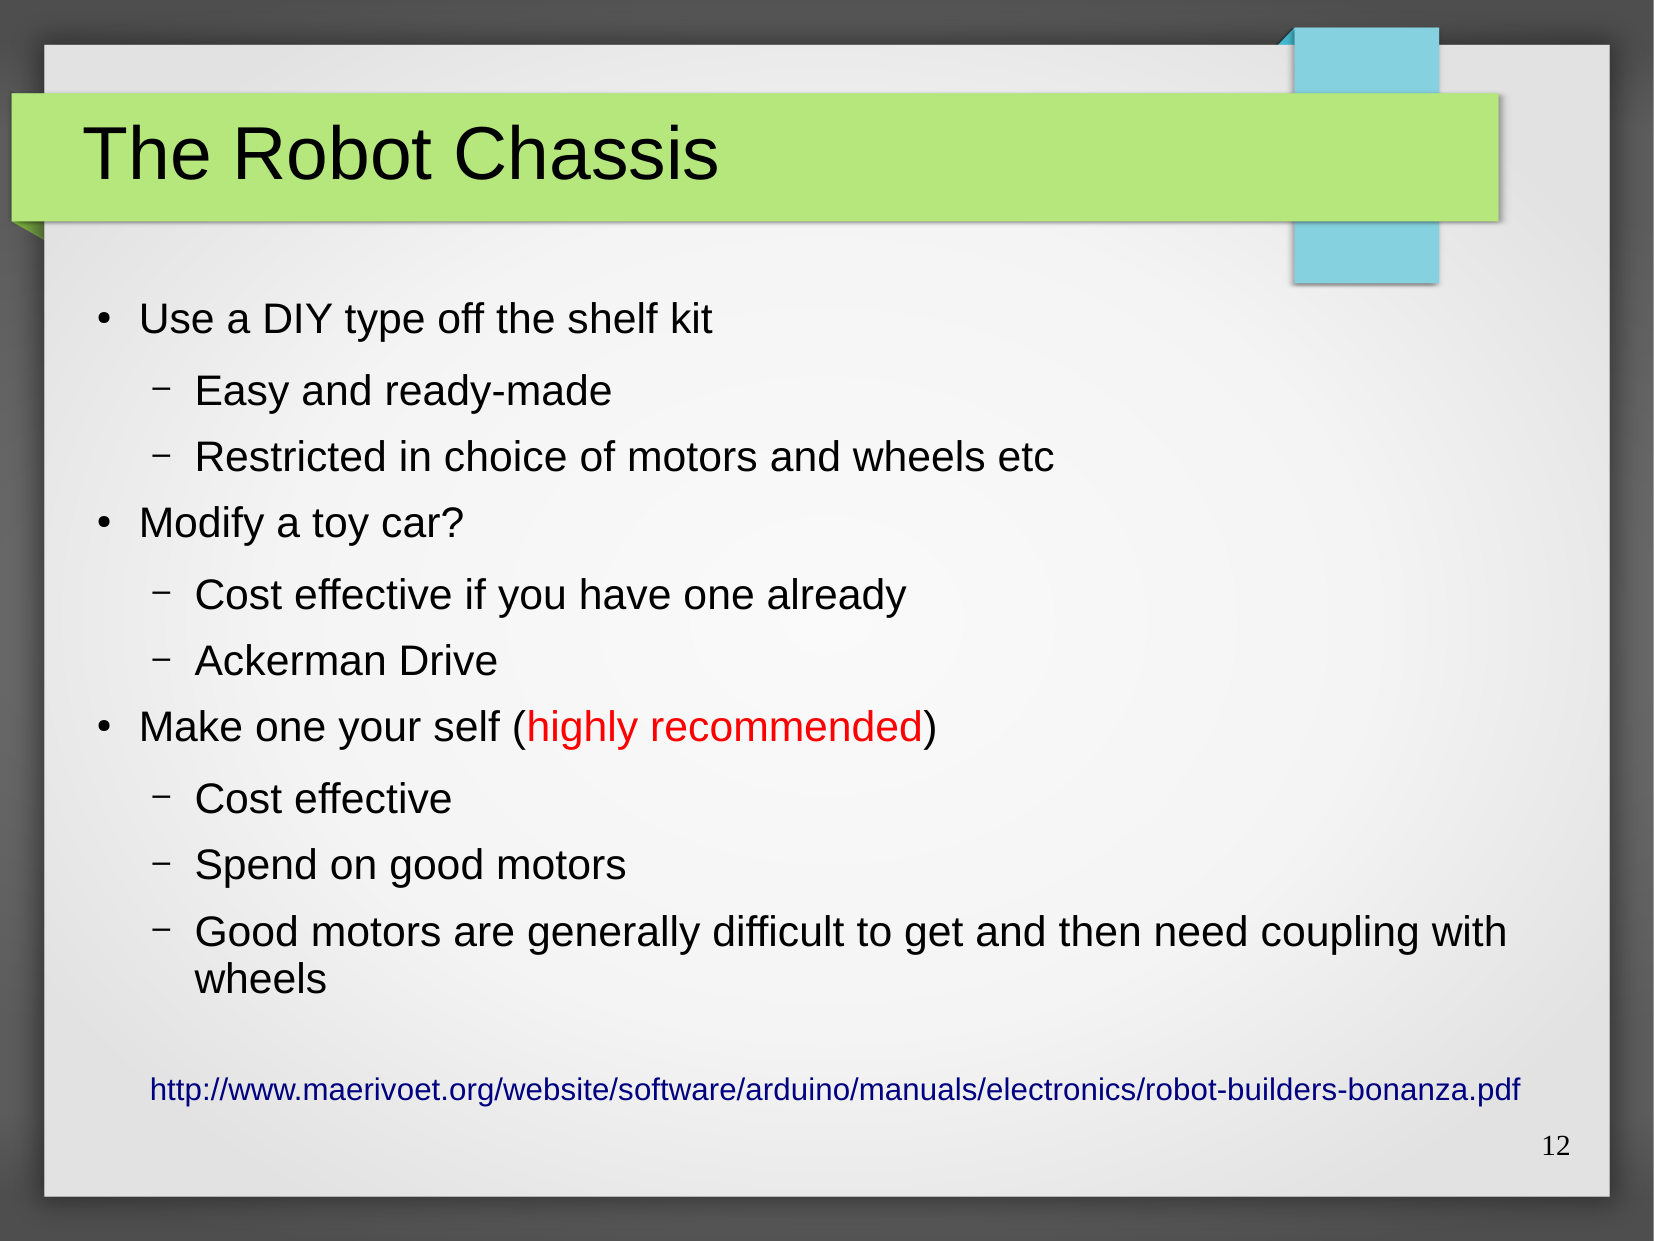

# The Robot Chassis
Use a DIY type off the shelf kit
Easy and ready-made
Restricted in choice of motors and wheels etc
Modify a toy car?
Cost effective if you have one already
Ackerman Drive
Make one your self (highly recommended)
Cost effective
Spend on good motors
Good motors are generally difficult to get and then need coupling with wheels
http://www.maerivoet.org/website/software/arduino/manuals/electronics/robot-builders-bonanza.pdf
12